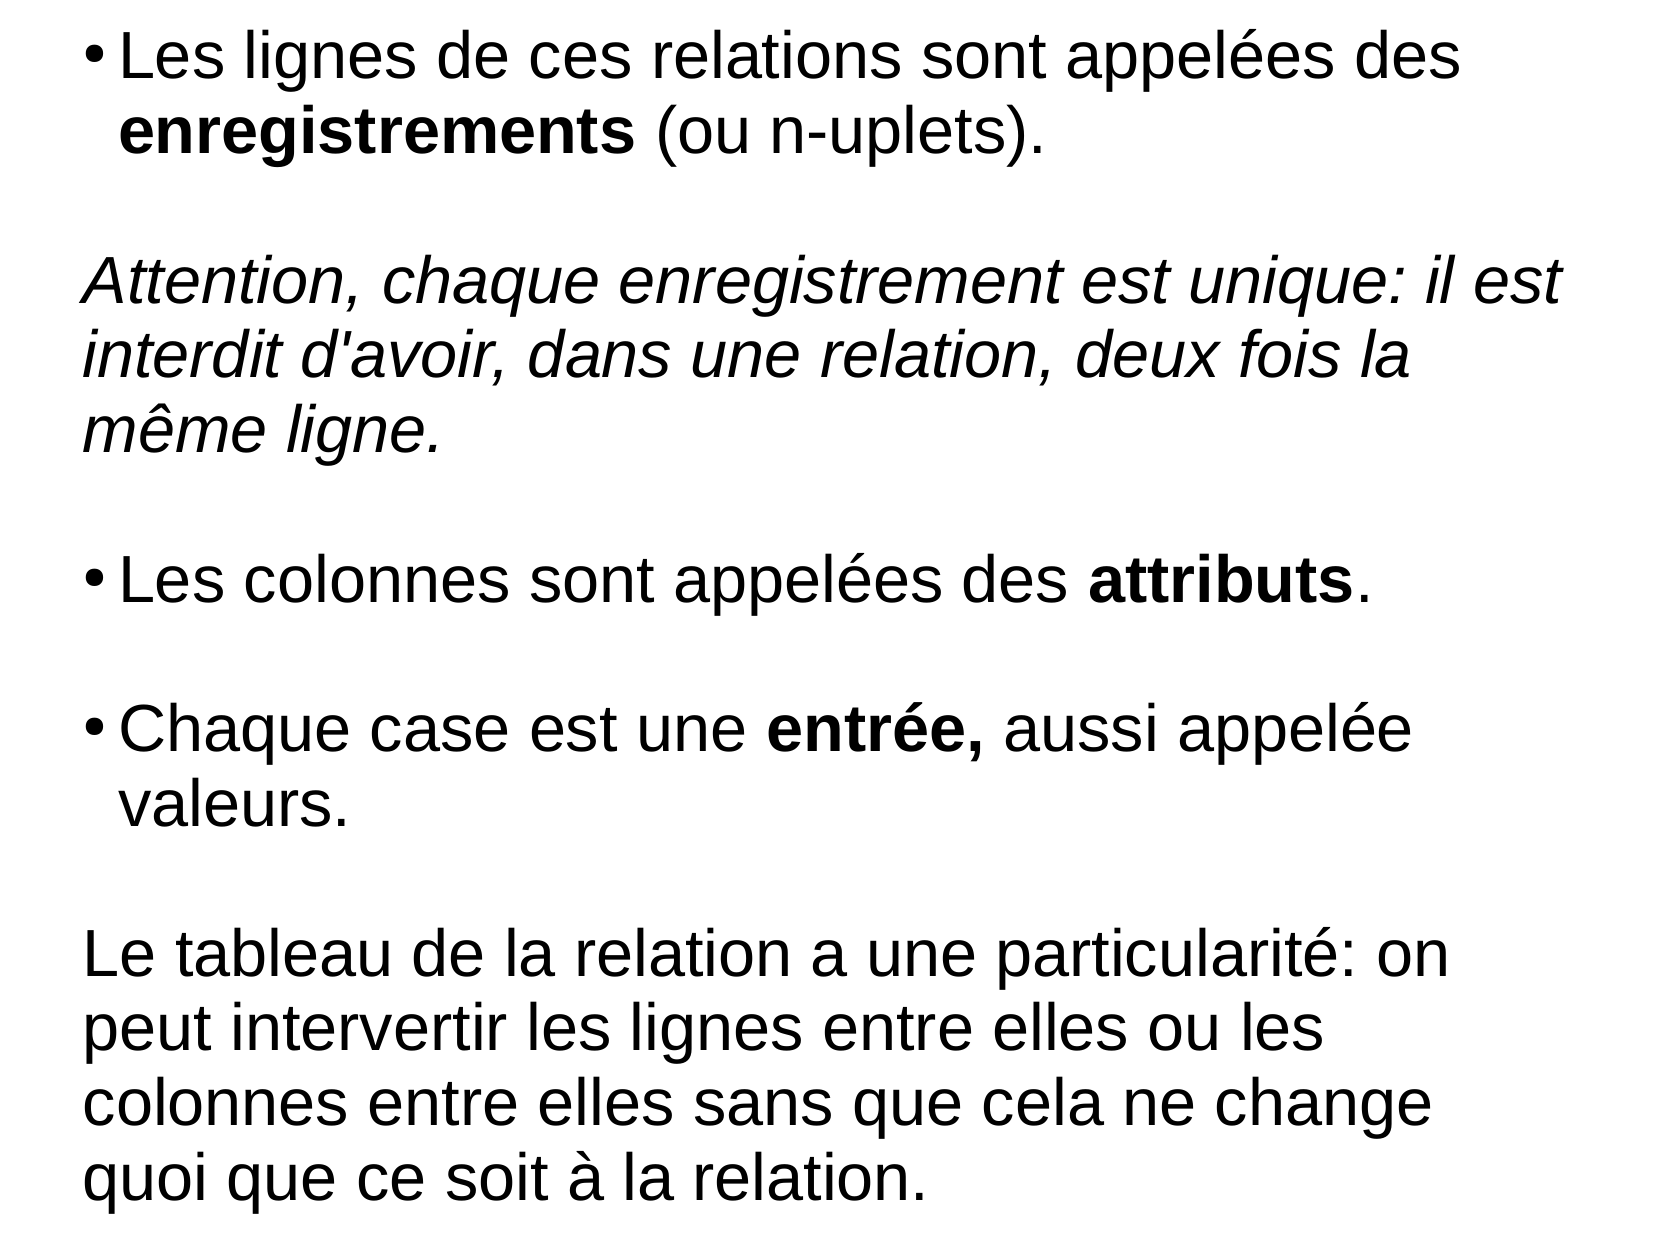

# Les lignes de ces relations sont appelées des enregistrements (ou n-uplets).
Attention, chaque enregistrement est unique: il est interdit d'avoir, dans une relation, deux fois la même ligne.
Les colonnes sont appelées des attributs.
Chaque case est une entrée, aussi appelée valeurs.
Le tableau de la relation a une particularité: on peut intervertir les lignes entre elles ou les colonnes entre elles sans que cela ne change quoi que ce soit à la relation.